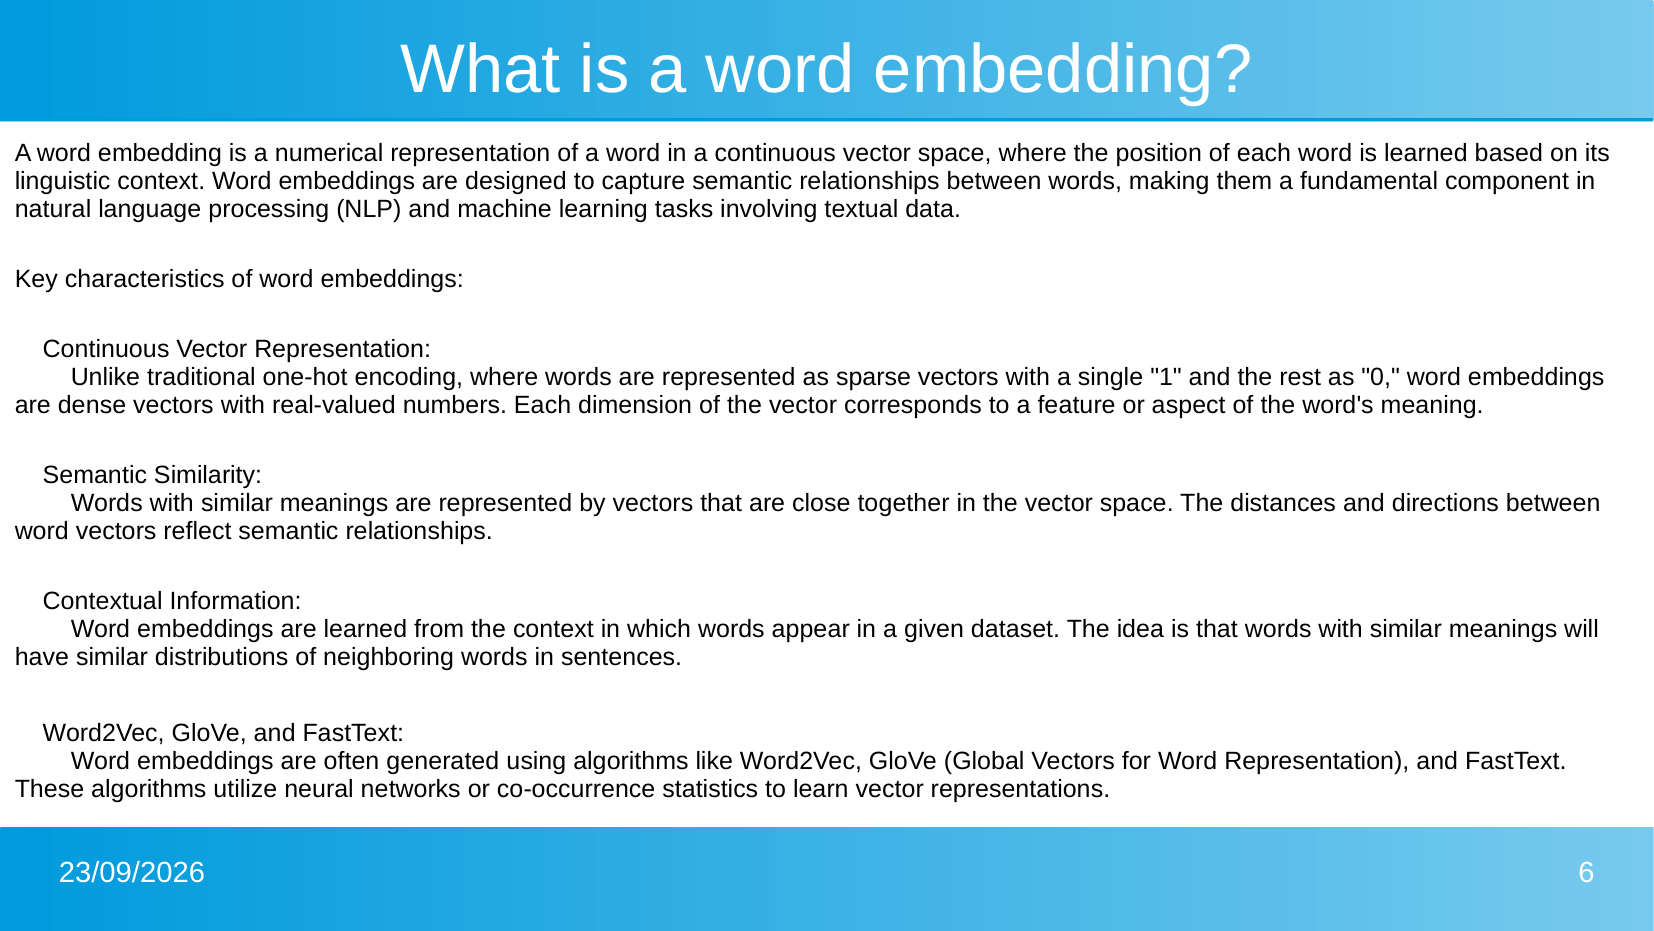

# What is a word embedding?
A word embedding is a numerical representation of a word in a continuous vector space, where the position of each word is learned based on its linguistic context. Word embeddings are designed to capture semantic relationships between words, making them a fundamental component in natural language processing (NLP) and machine learning tasks involving textual data.
Key characteristics of word embeddings:
 Continuous Vector Representation:
 Unlike traditional one-hot encoding, where words are represented as sparse vectors with a single "1" and the rest as "0," word embeddings are dense vectors with real-valued numbers. Each dimension of the vector corresponds to a feature or aspect of the word's meaning.
 Semantic Similarity:
 Words with similar meanings are represented by vectors that are close together in the vector space. The distances and directions between word vectors reflect semantic relationships.
 Contextual Information:
 Word embeddings are learned from the context in which words appear in a given dataset. The idea is that words with similar meanings will have similar distributions of neighboring words in sentences.
 Word2Vec, GloVe, and FastText:
 Word embeddings are often generated using algorithms like Word2Vec, GloVe (Global Vectors for Word Representation), and FastText. These algorithms utilize neural networks or co-occurrence statistics to learn vector representations.
6